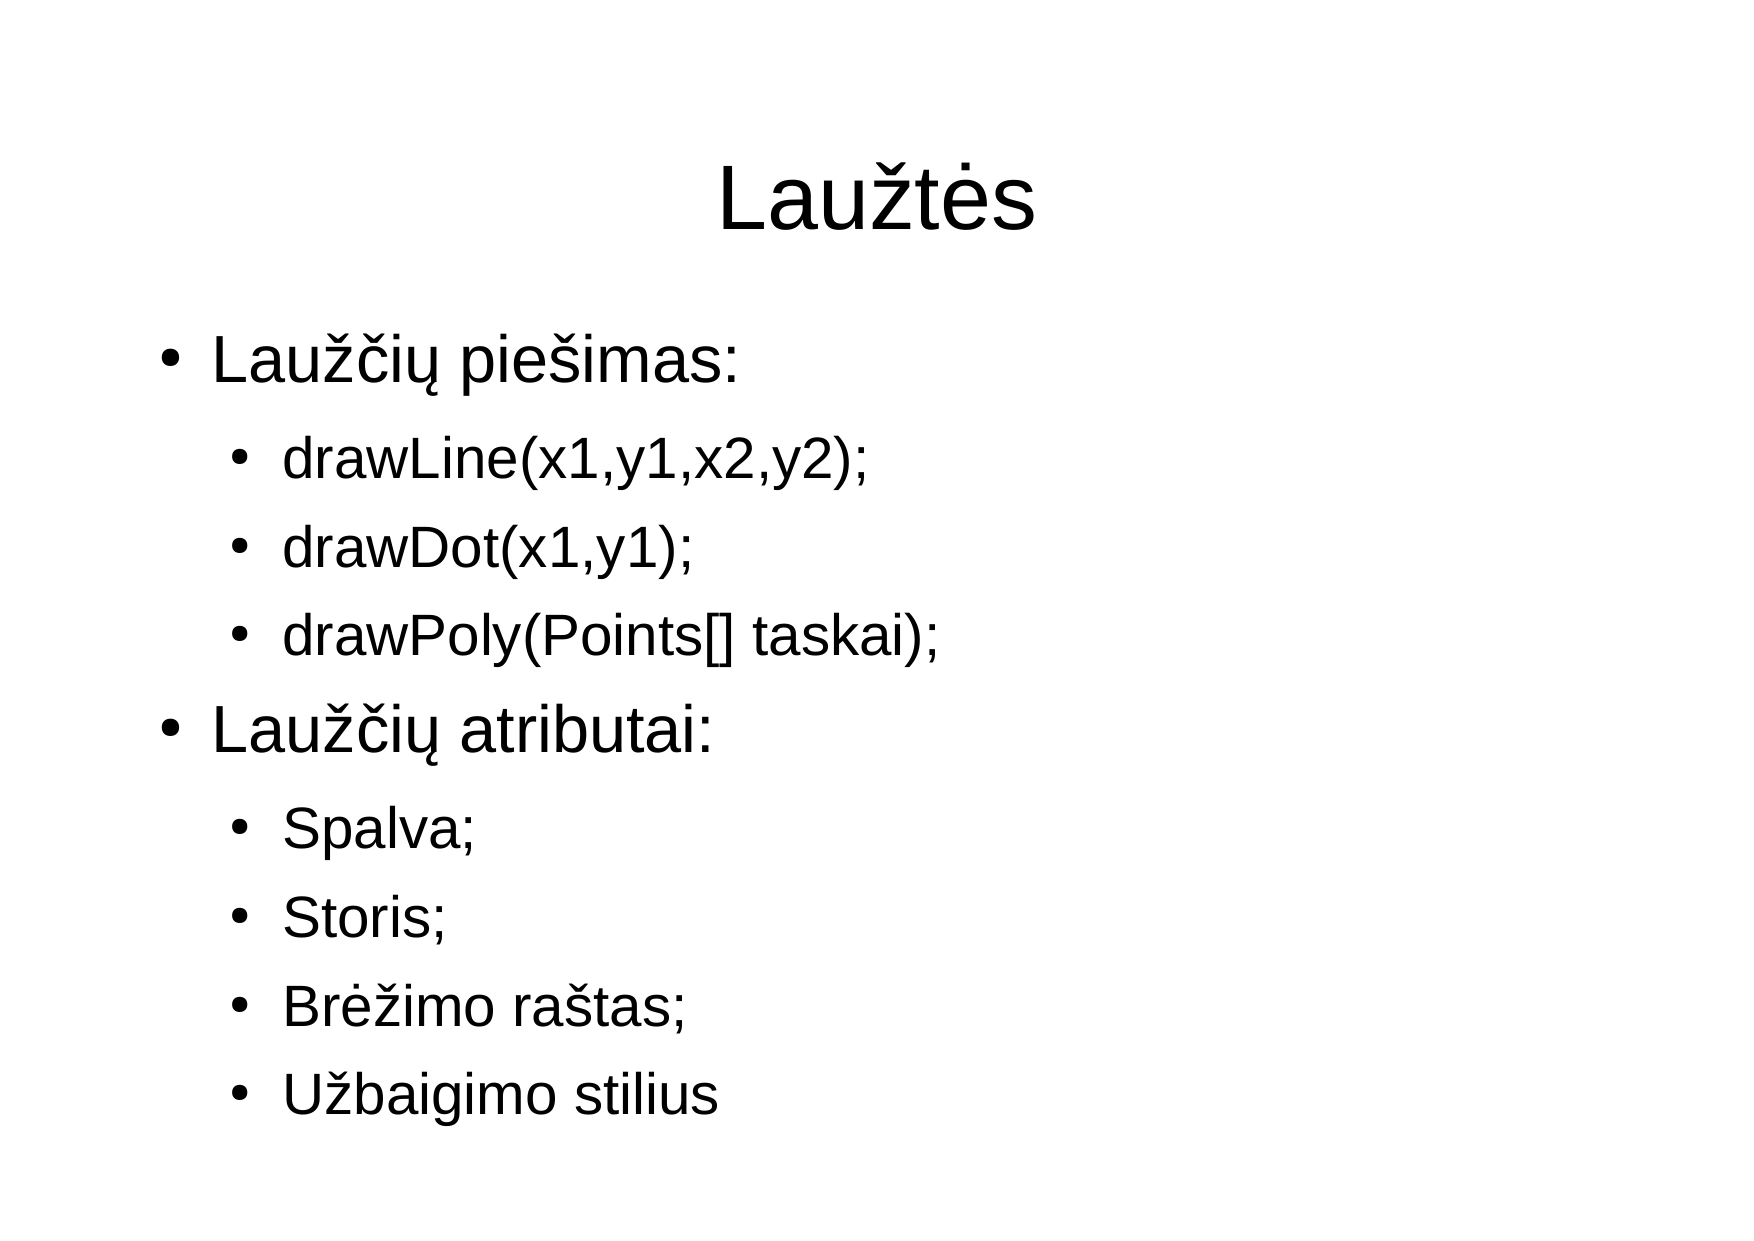

# Laužtės
Laužčių piešimas:
drawLine(x1,y1,x2,y2);
drawDot(x1,y1);
drawPoly(Points[] taskai);
Laužčių atributai:
Spalva;
Storis;
Brėžimo raštas;
Užbaigimo stilius